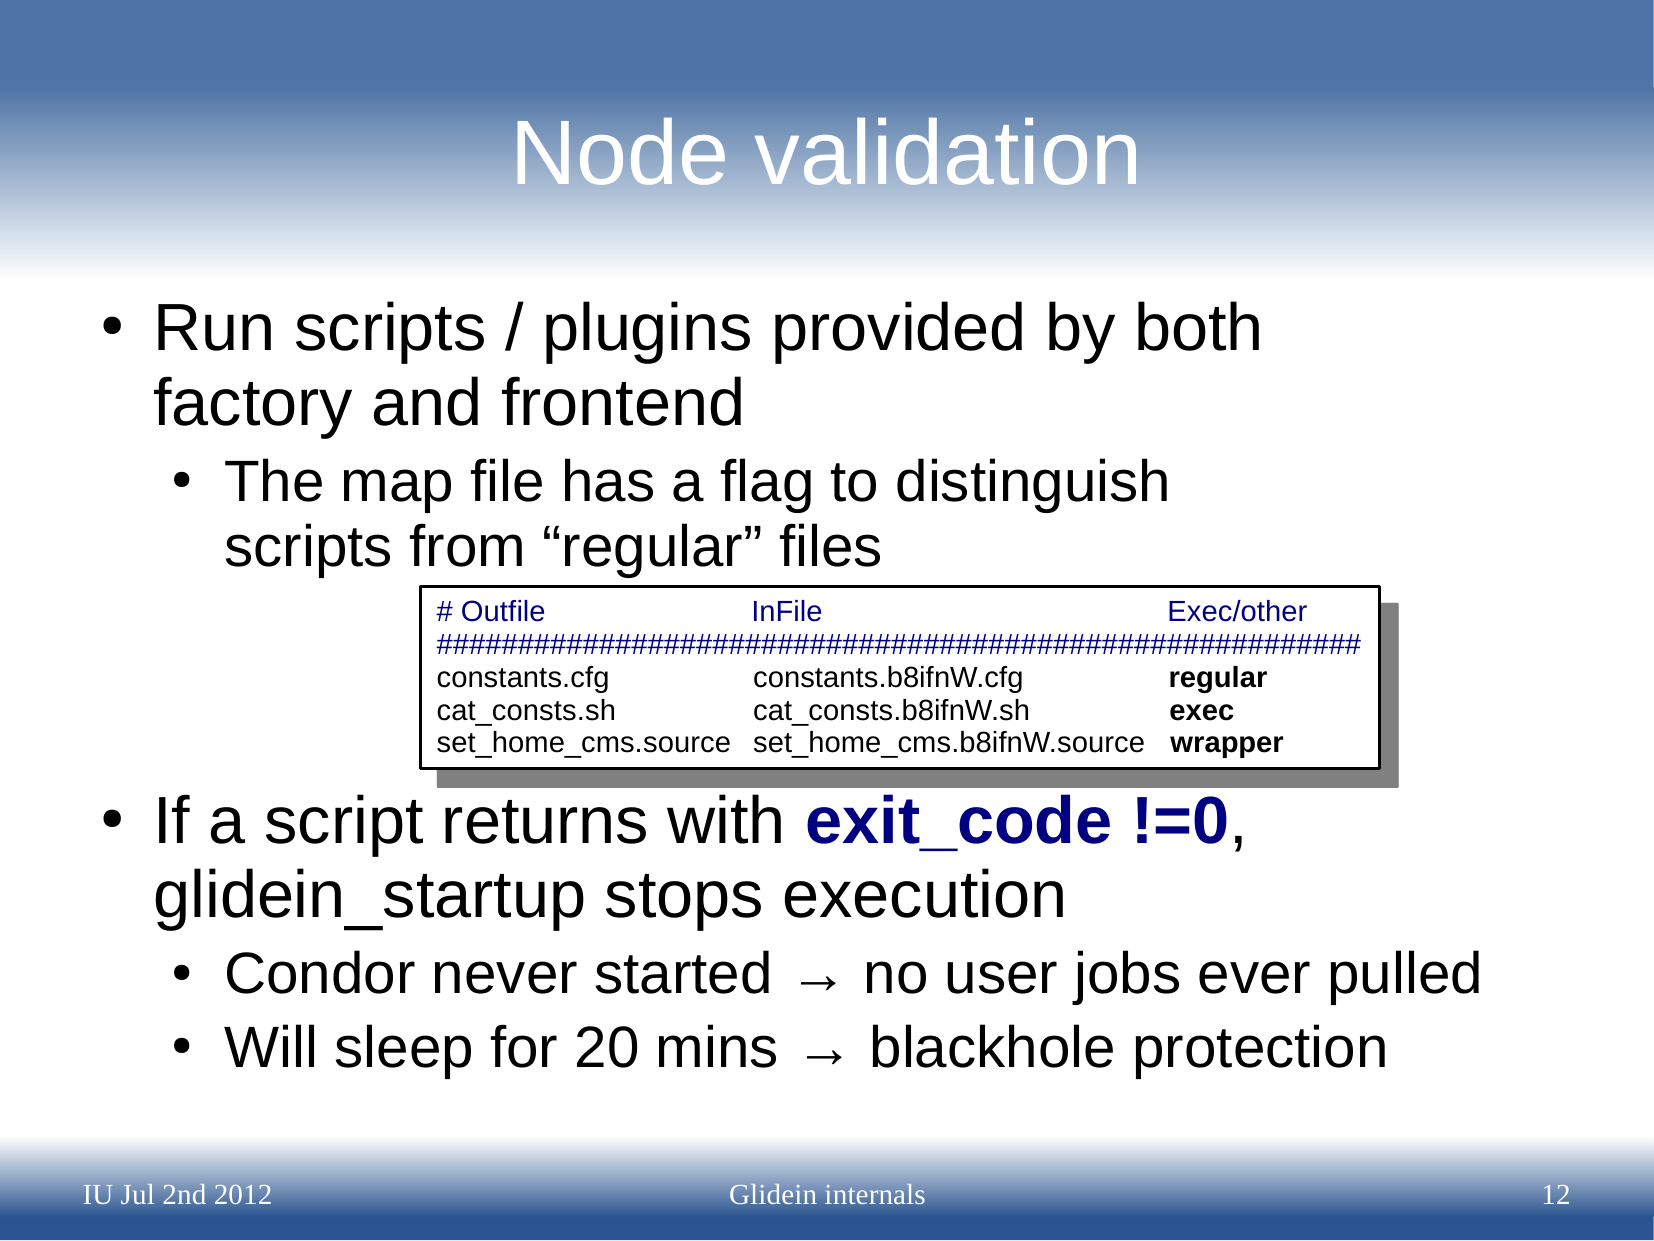

# Node validation
Run scripts / plugins provided by both factory and frontend
The map file has a flag to distinguish
scripts from “regular” files
If a script returns with exit_code !=0, glidein_startup stops execution
Condor never started → no user jobs ever pulled
Will sleep for 20 mins → blackhole protection
# Outfile 	 InFile 	 Exec/other
#########################################################
constants.cfg		 constants.b8ifnW.cfg 	 regular
cat_consts.sh		 cat_consts.b8ifnW.sh 	 exec
set_home_cms.source	 set_home_cms.b8ifnW.source wrapper
IU Jul 2nd 2012
Glidein internals
12